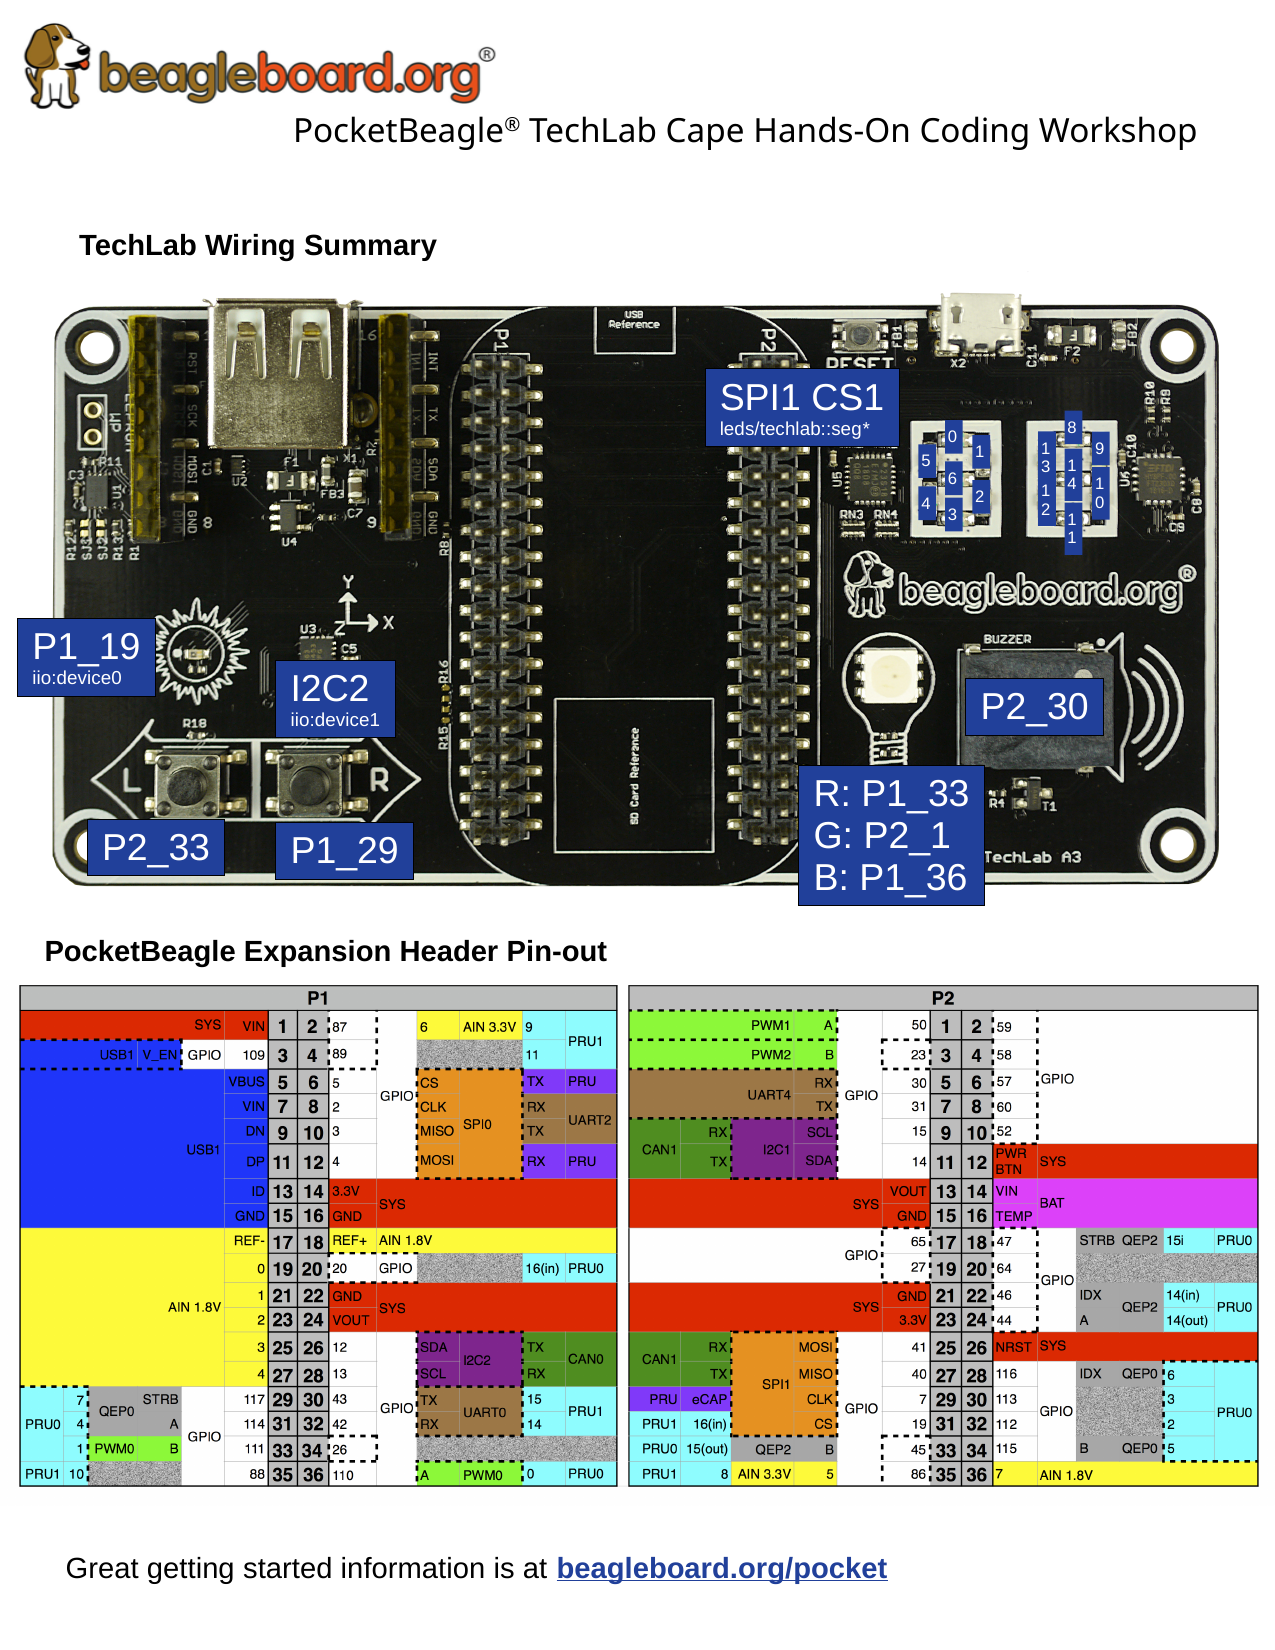

PocketBeagle® TechLab Cape Hands-On Coding Workshop
TechLab Wiring Summary
SPI1 CS1
leds/techlab::seg*
8
0
13
9
1
5
14
6
10
12
2
4
3
11
P1_19
iio:device0
I2C2
iio:device1
P2_30
R: P1_33
G: P2_1
B: P1_36
P2_33
P1_29
PocketBeagle Expansion Header Pin-out
Great getting started information is at beagleboard.org/pocket